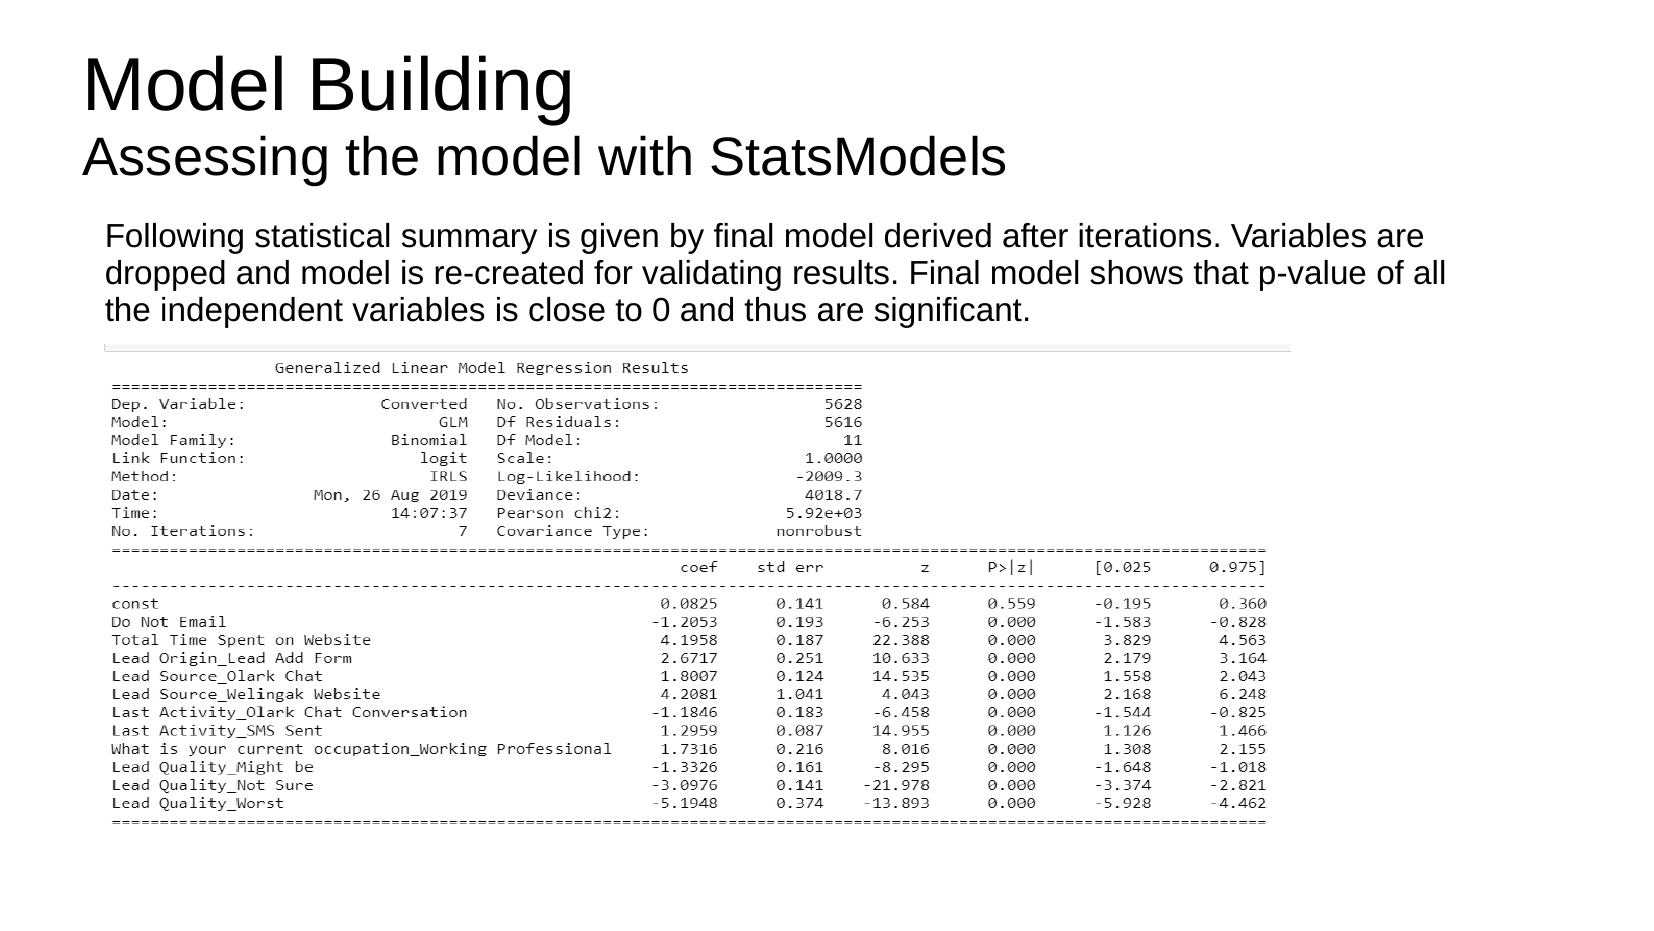

# Model Building Assessing the model with StatsModels
Following statistical summary is given by final model derived after iterations. Variables are dropped and model is re-created for validating results. Final model shows that p-value of all the independent variables is close to 0 and thus are significant.